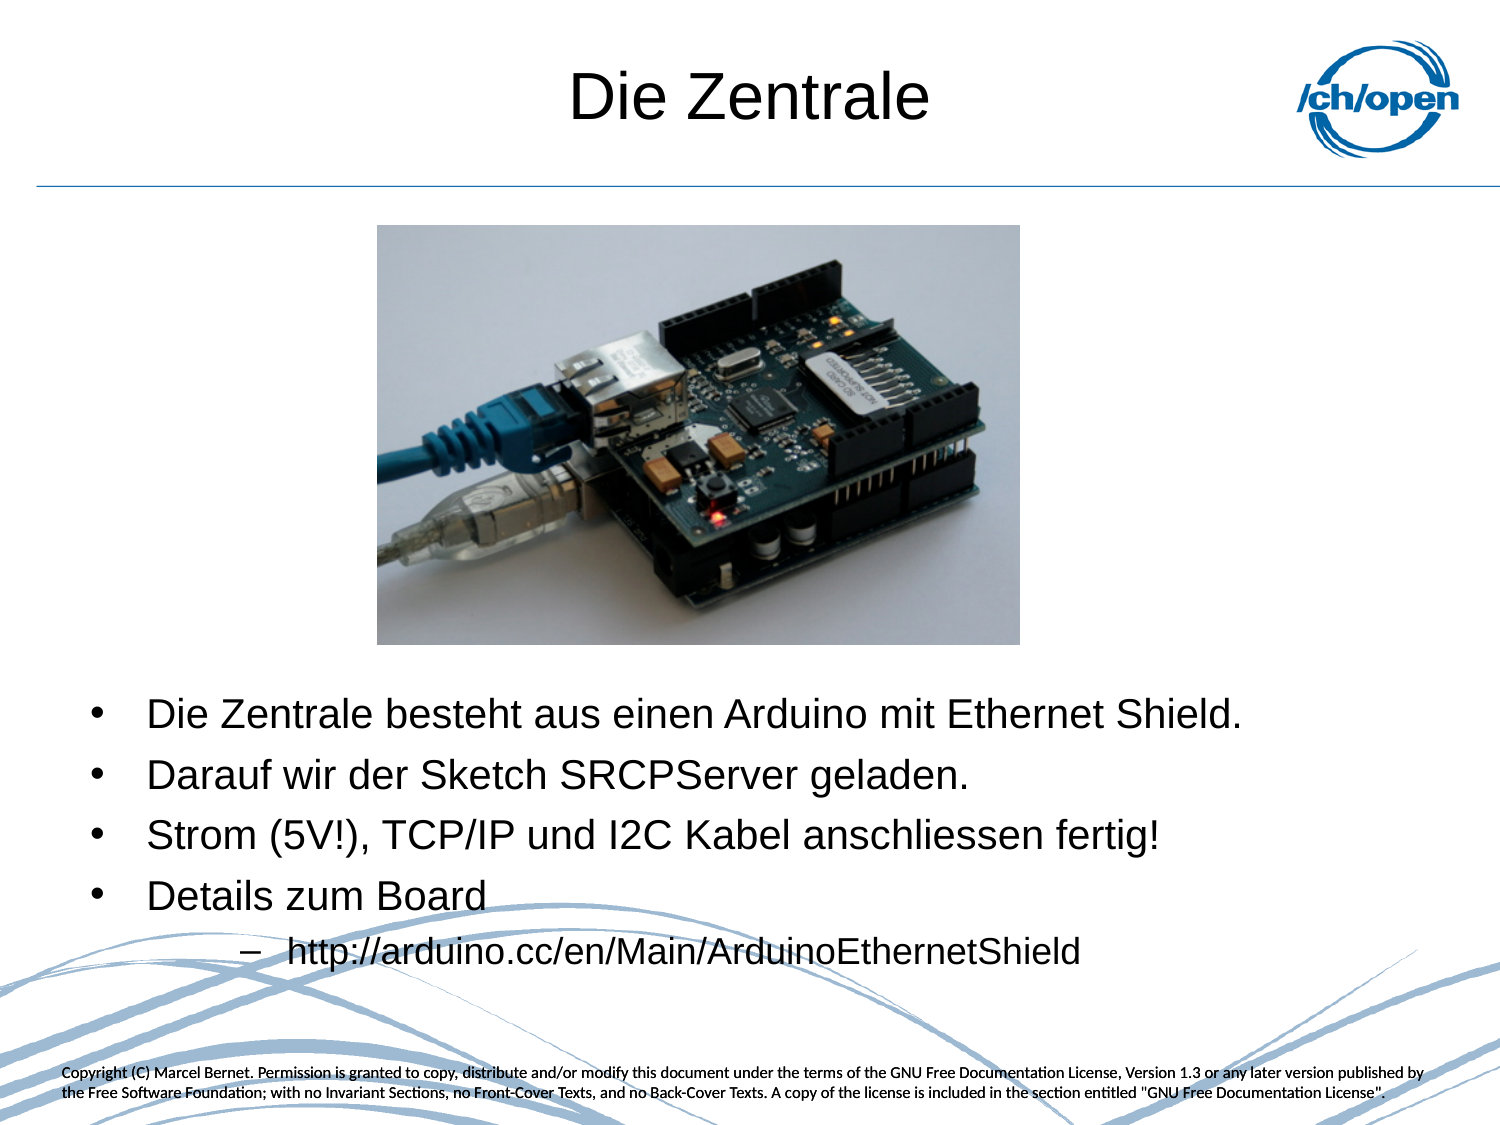

# Die Zentrale
Die Zentrale besteht aus einen Arduino mit Ethernet Shield.
Darauf wir der Sketch SRCPServer geladen.
Strom (5V!), TCP/IP und I2C Kabel anschliessen fertig!
Details zum Board
http://arduino.cc/en/Main/ArduinoEthernetShield
Copyright (C) Marcel Bernet. Permission is granted to copy, distribute and/or modify this document under the terms of the GNU Free Documentation License, Version 1.3 or any later version published by the Free Software Foundation; with no Invariant Sections, no Front-Cover Texts, and no Back-Cover Texts. A copy of the license is included in the section entitled "GNU Free Documentation License".